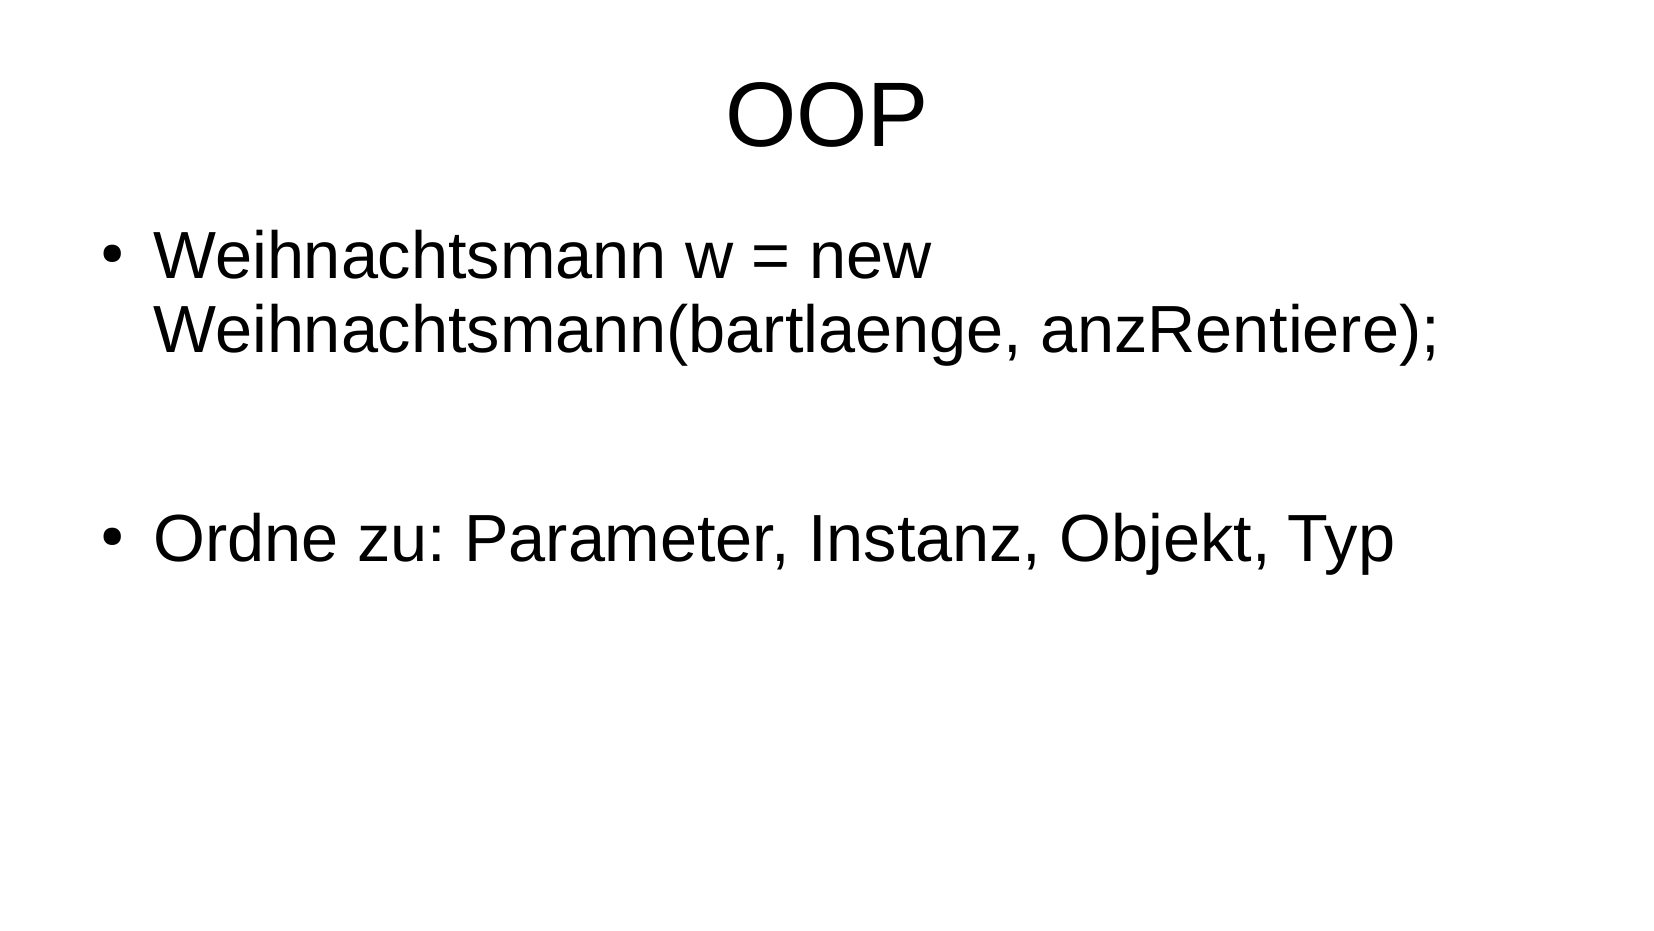

# OOP
Weihnachtsmann w = new Weihnachtsmann(bartlaenge, anzRentiere);
Ordne zu: Parameter, Instanz, Objekt, Typ